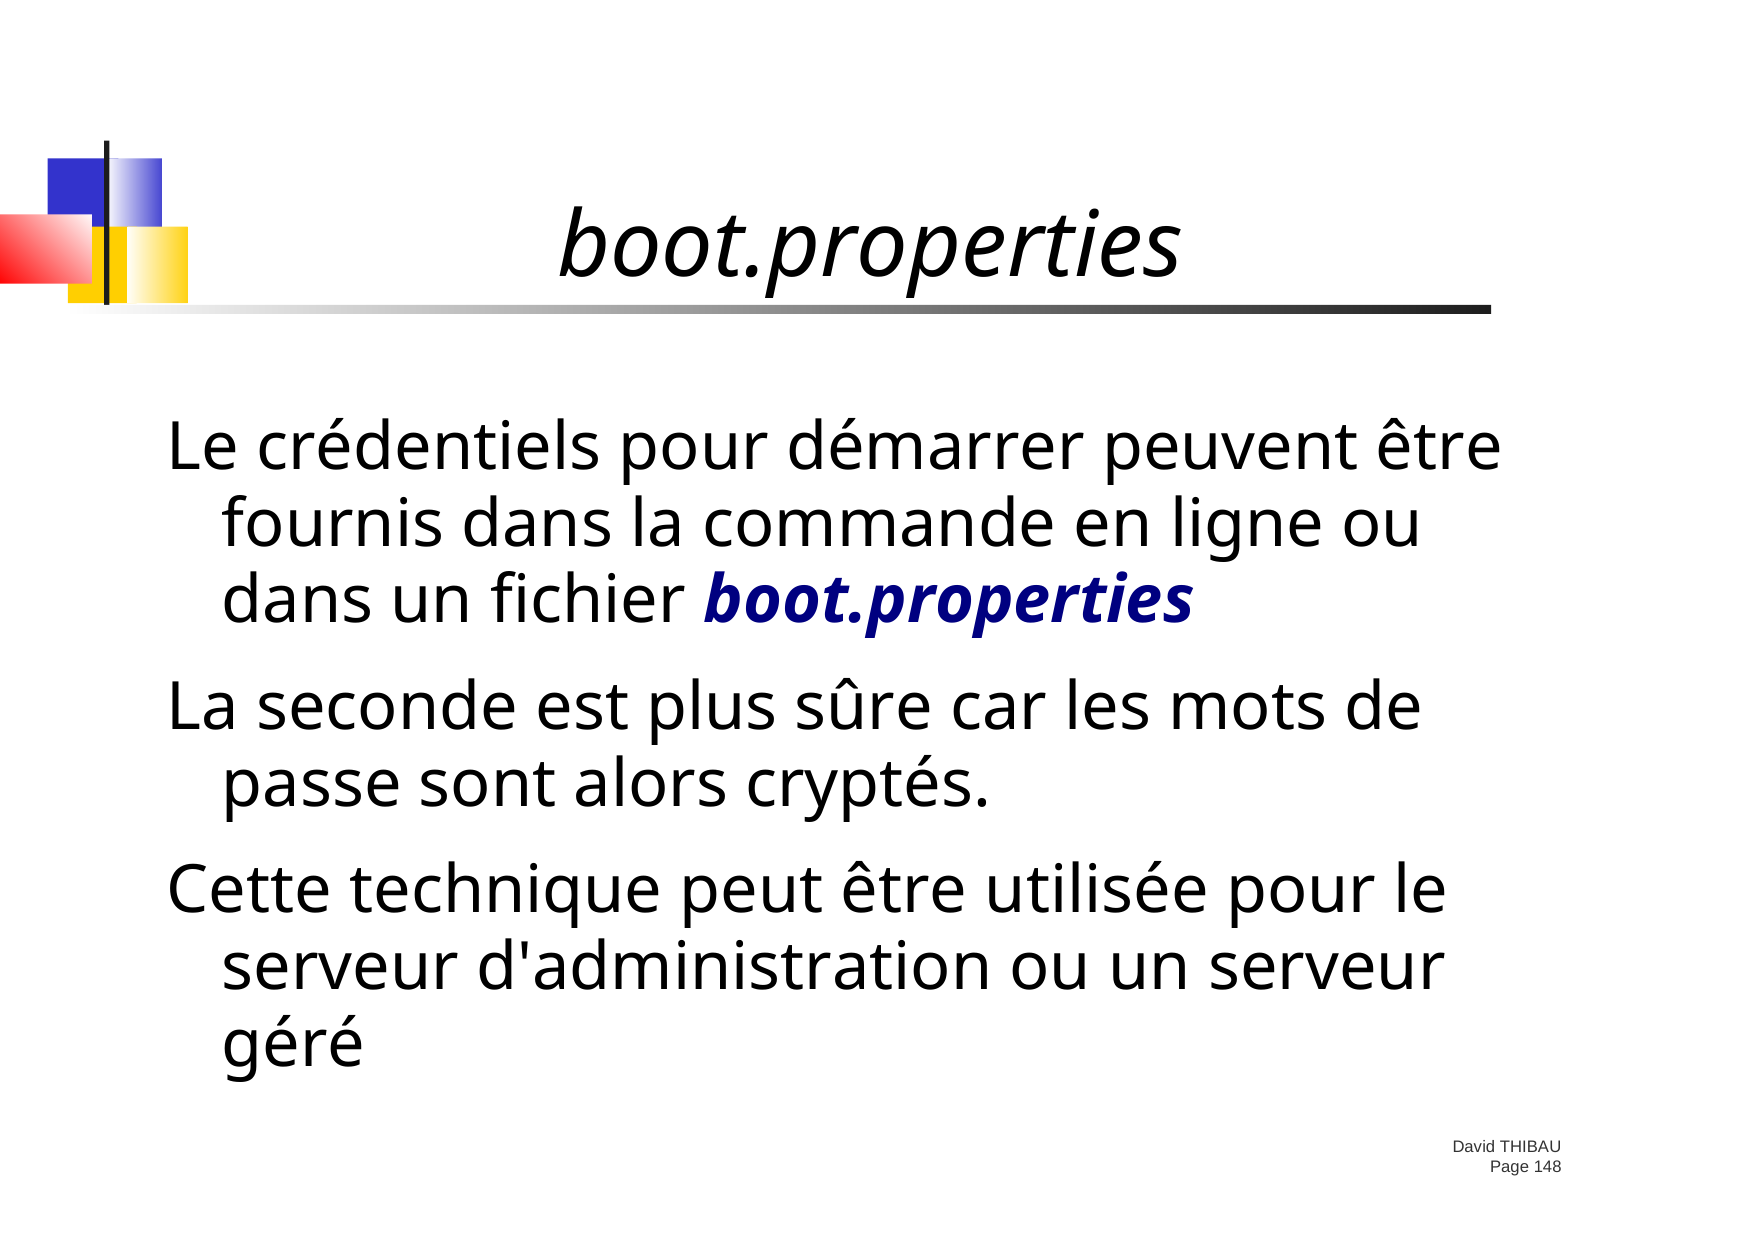

# boot.properties
Le crédentiels pour démarrer peuvent être fournis dans la commande en ligne ou dans un fichier boot.properties
La seconde est plus sûre car les mots de passe sont alors cryptés.
Cette technique peut être utilisée pour le serveur d'administration ou un serveur géré